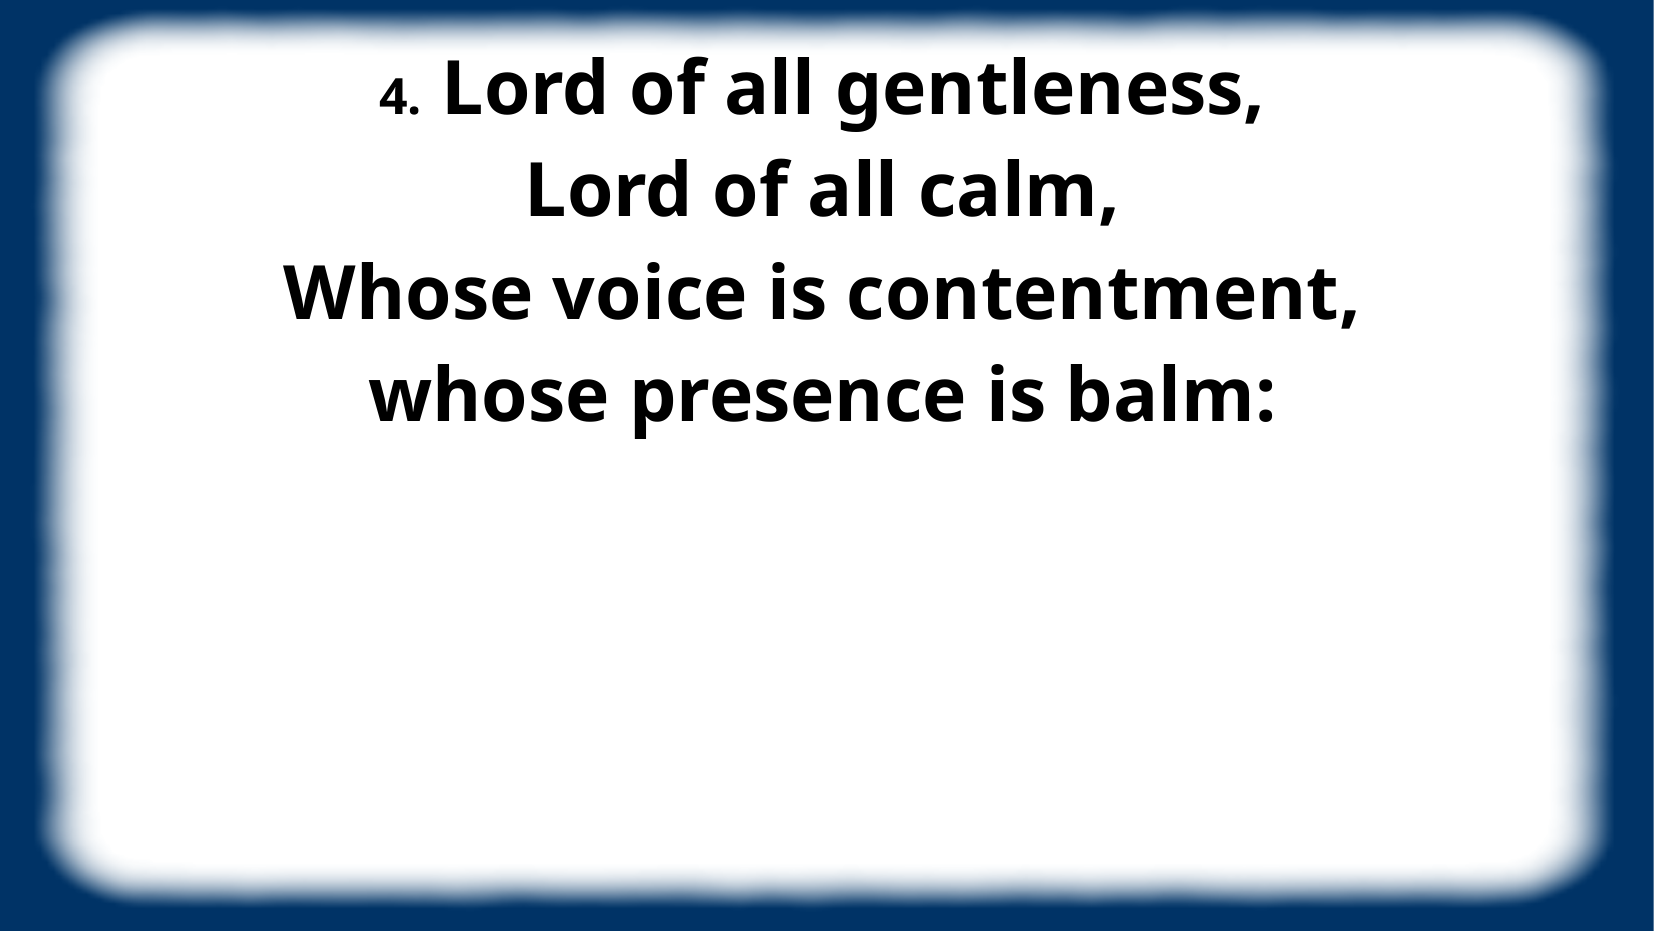

4. Lord of all gentleness,
Lord of all calm,
Whose voice is contentment,
whose presence is balm: